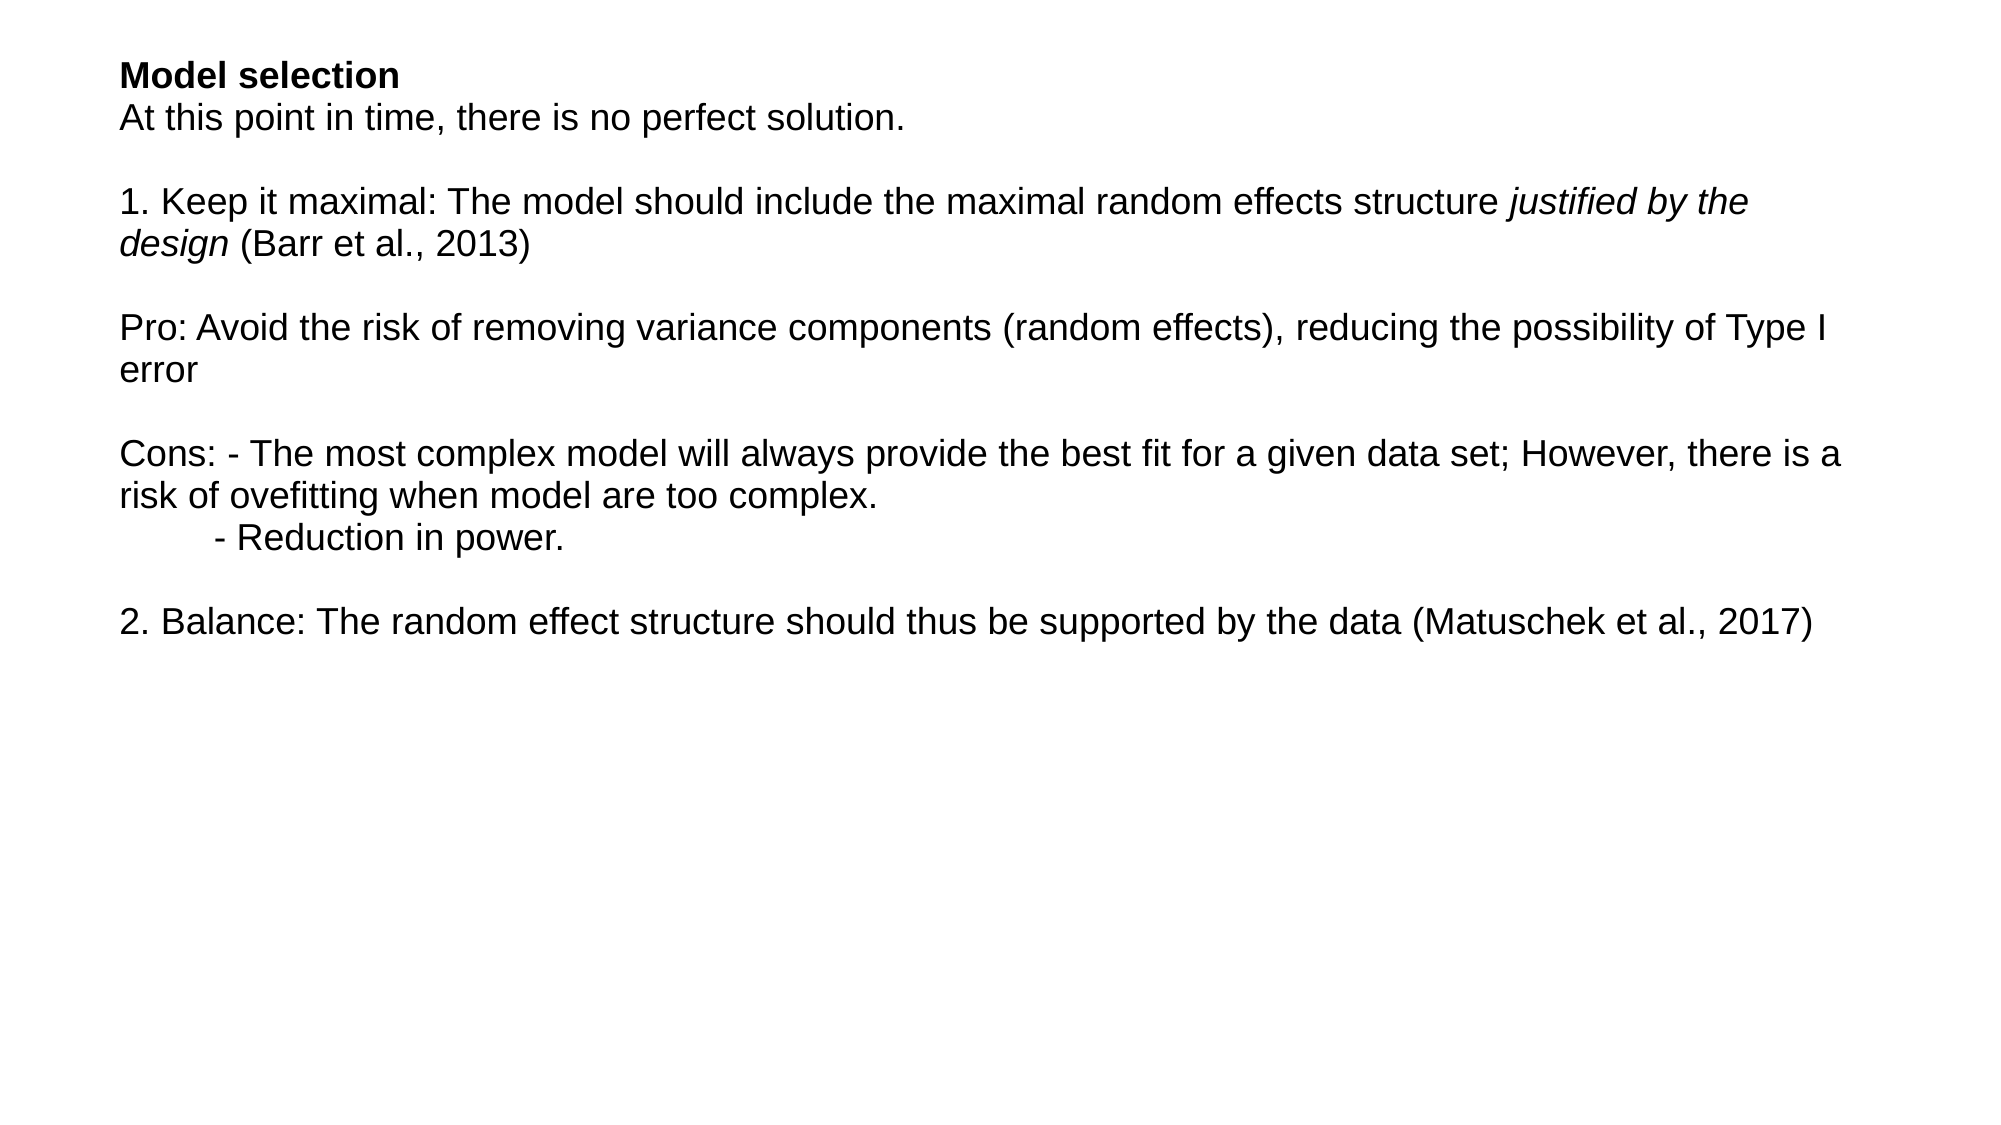

Model selection
At this point in time, there is no perfect solution.
1. Keep it maximal: The model should include the maximal random effects structure justified by the design (Barr et al., 2013)
Pro: Avoid the risk of removing variance components (random effects), reducing the possibility of Type I error
Cons: - The most complex model will always provide the best fit for a given data set; However, there is a risk of ovefitting when model are too complex.
 - Reduction in power.
2. Balance: The random effect structure should thus be supported by the data (Matuschek et al., 2017)